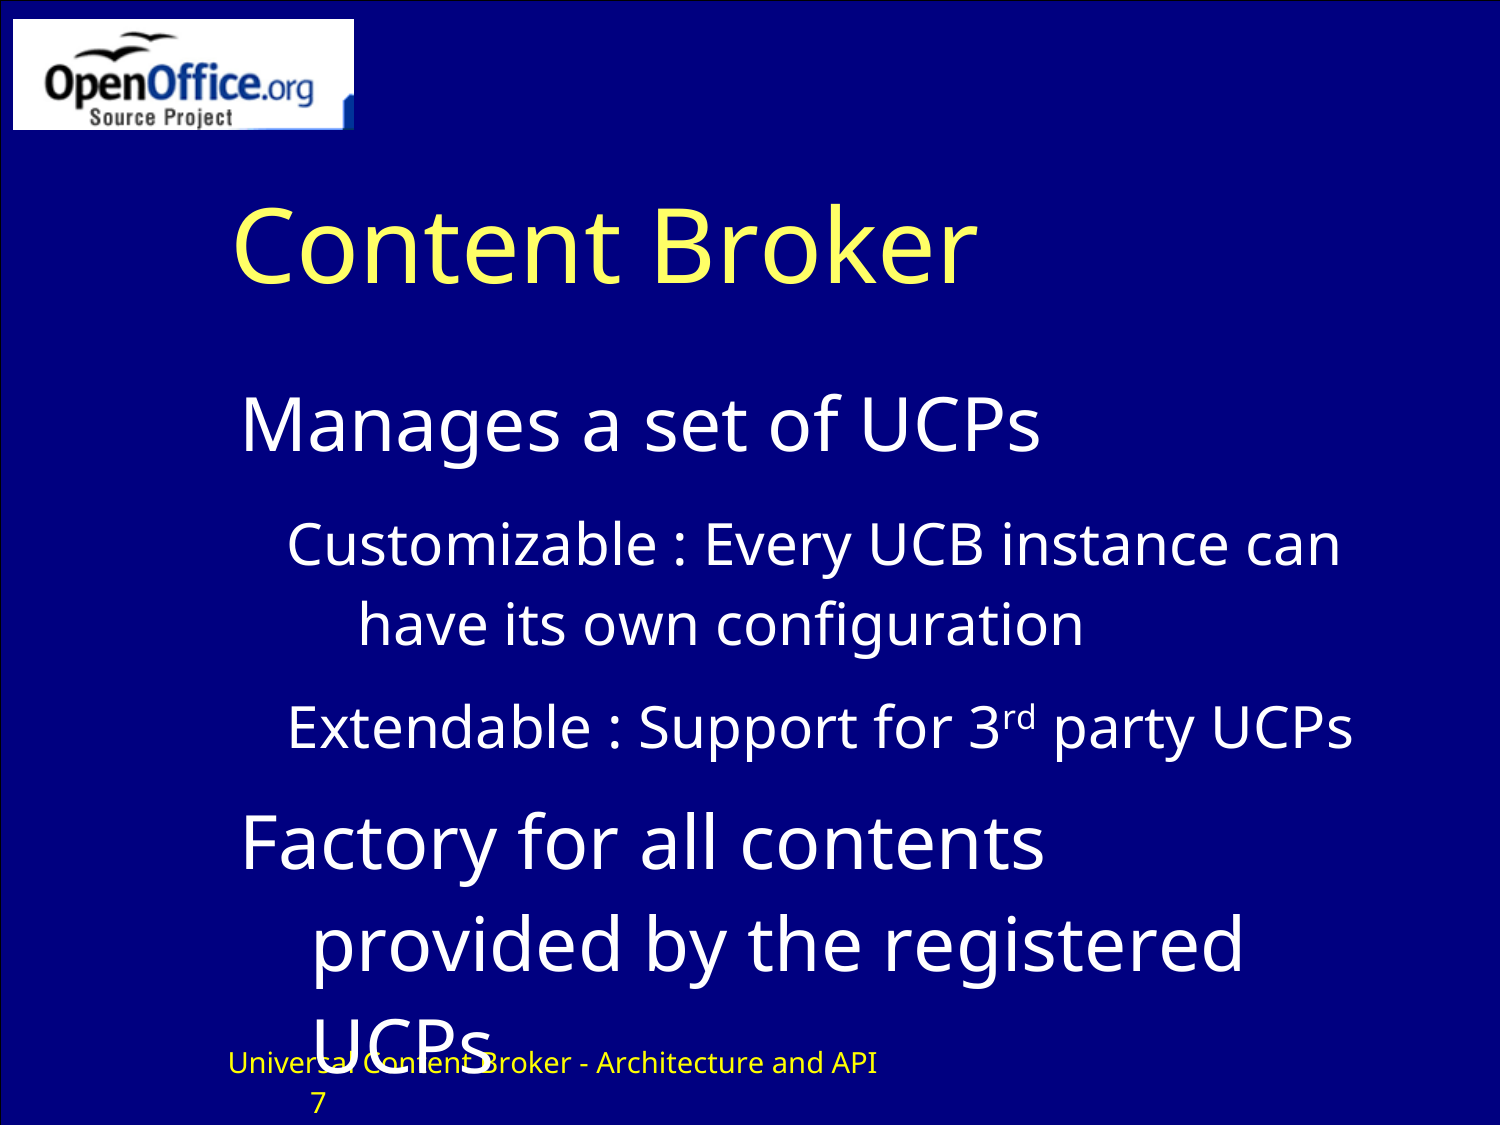

# Content Broker
Manages a set of UCPs
Customizable : Every UCB instance can have its own configuration
Extendable : Support for 3rd party UCPs
Factory for all contents provided by the registered UCPs